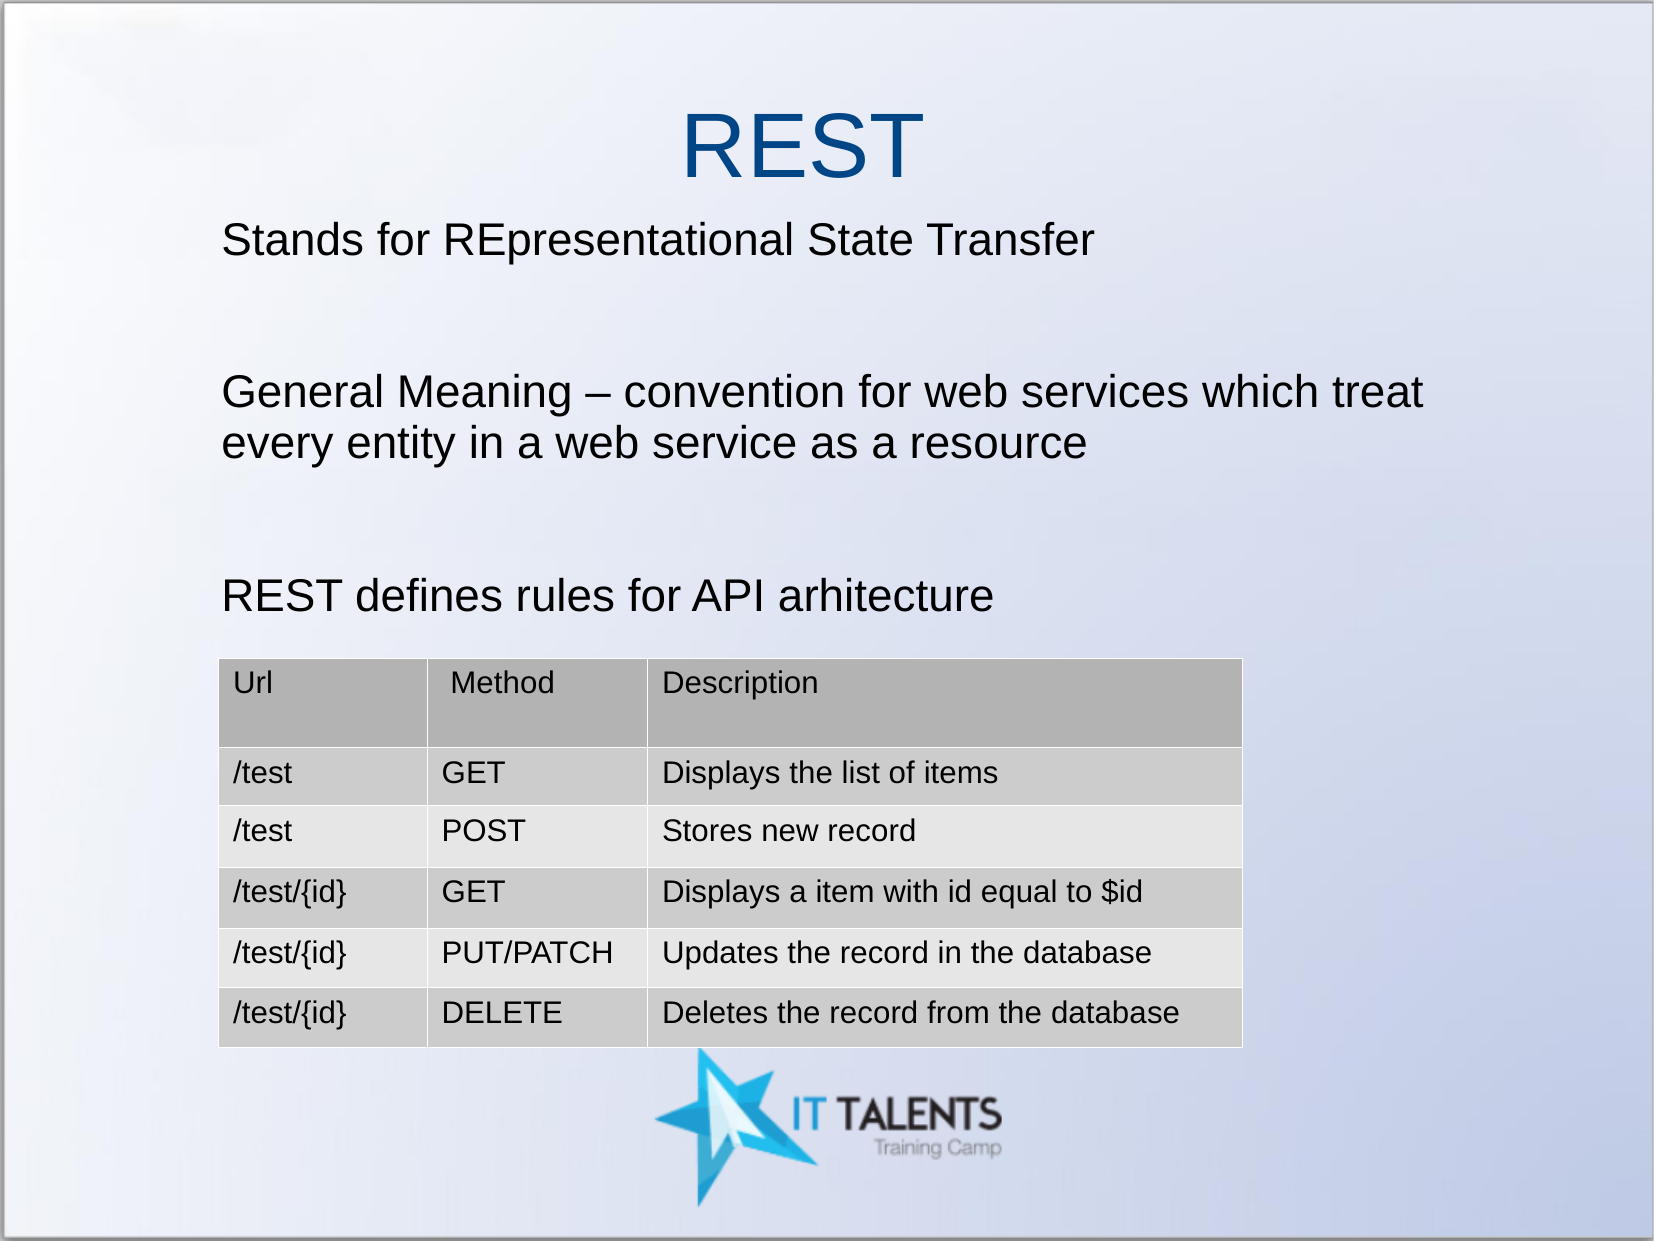

# REST
Stands for REpresentational State Transfer
General Meaning – convention for web services which treat every entity in a web service as a resource
REST defines rules for API arhitecture
| Url | Method | Description |
| --- | --- | --- |
| /test | GET | Displays the list of items |
| /test | POST | Stores new record |
| /test/{id} | GET | Displays a item with id equal to $id |
| /test/{id} | PUT/PATCH | Updates the record in the database |
| /test/{id} | DELETE | Deletes the record from the database |